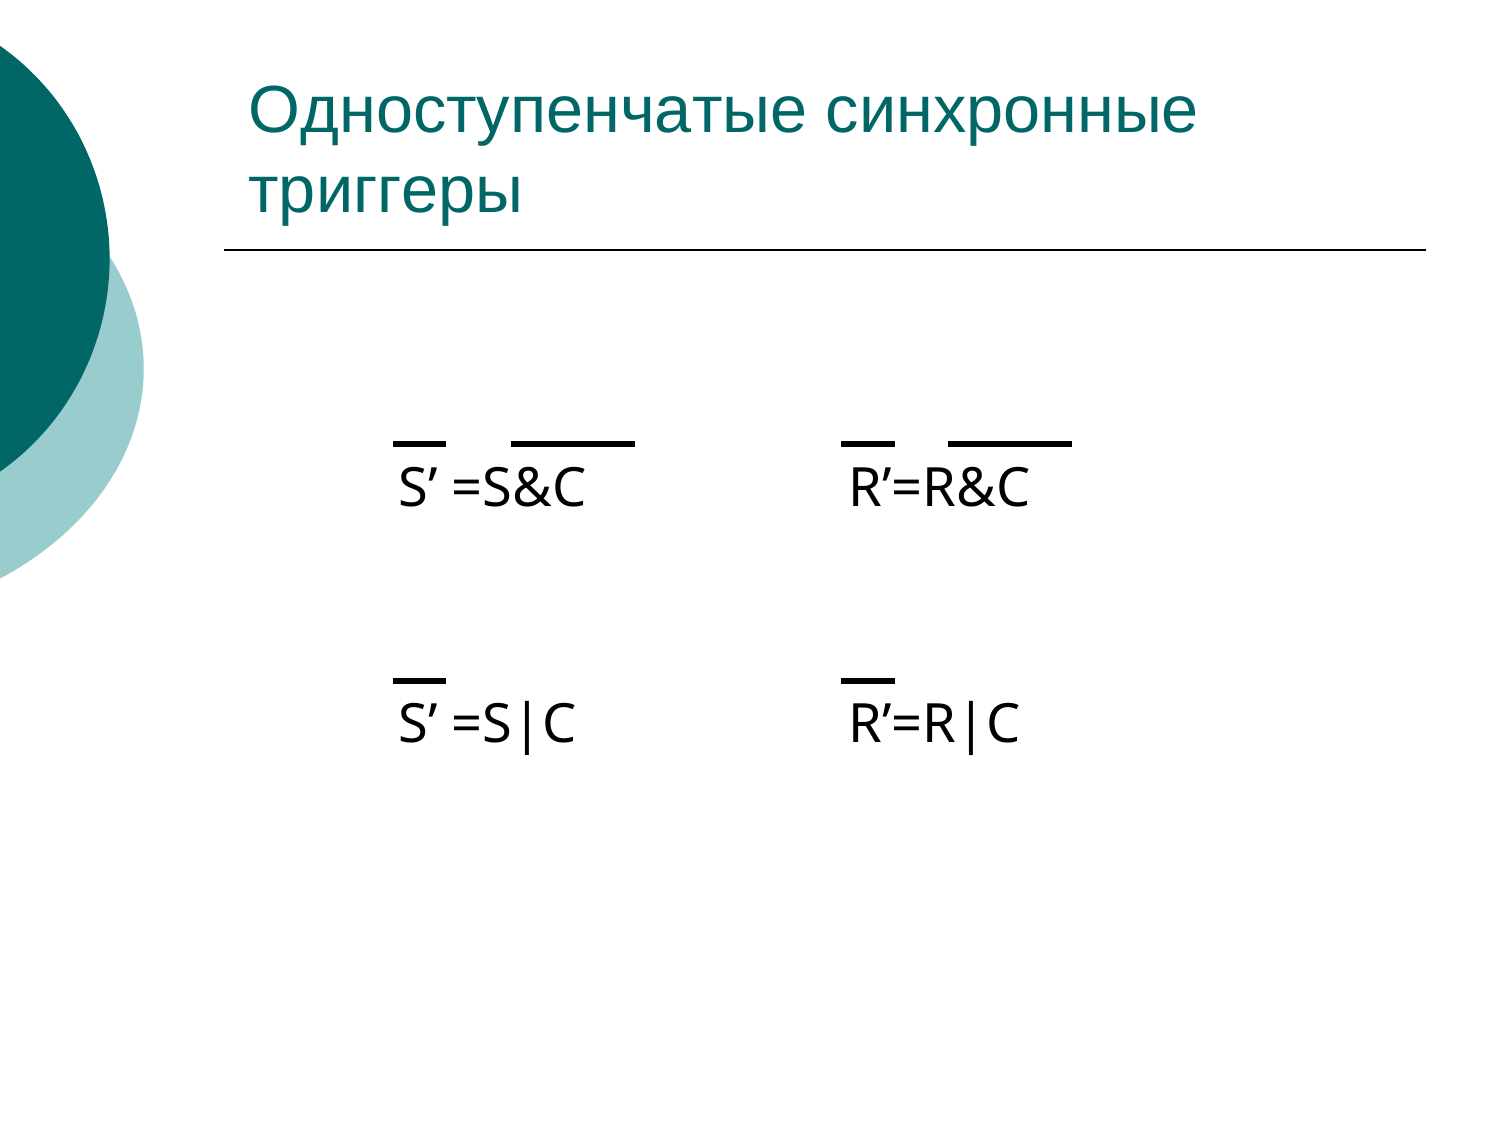

# Одноступенчатые синхронные триггеры
S’ =S&C		R’=R&C
S’ =S|C		R’=R|C